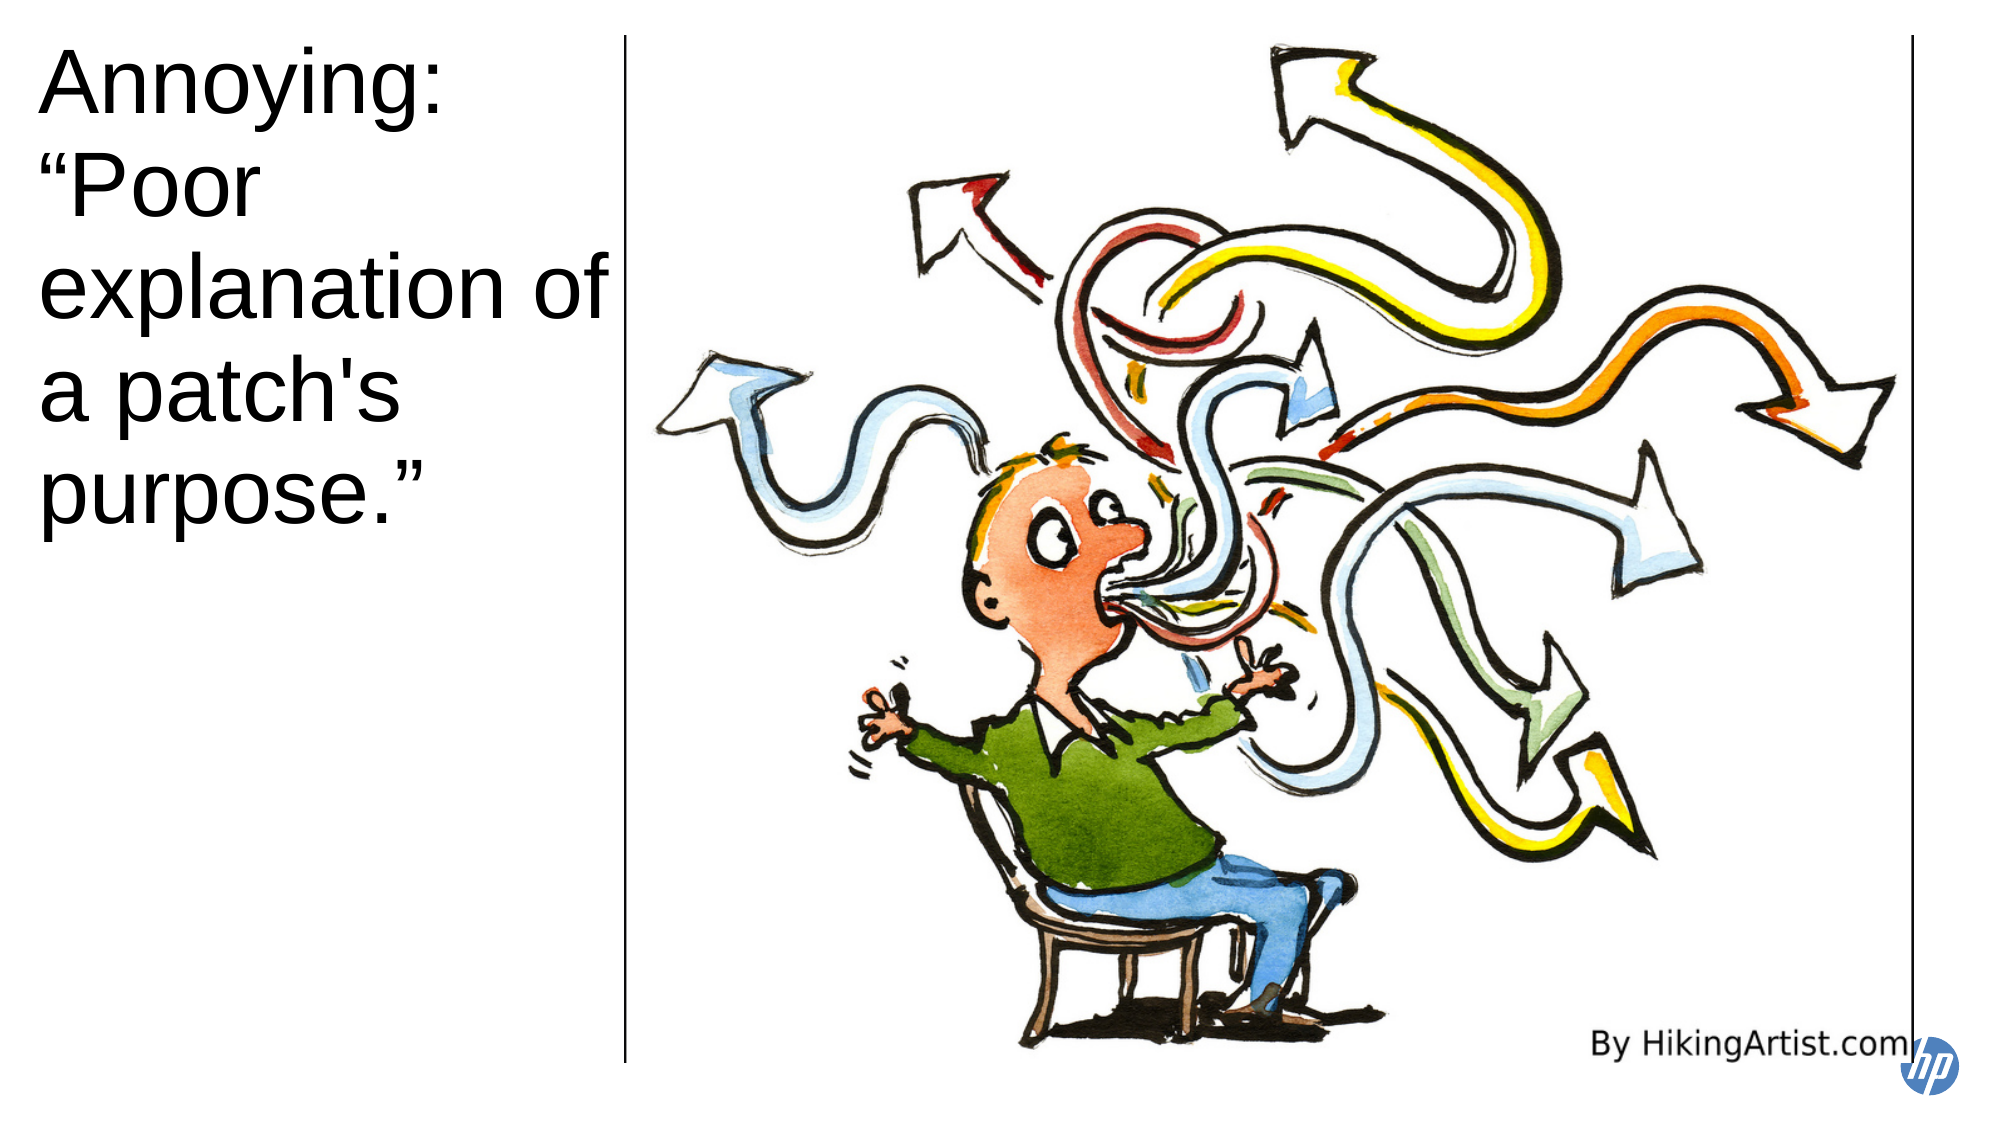

Annoying:
“Poor explanation of a patch's purpose.”